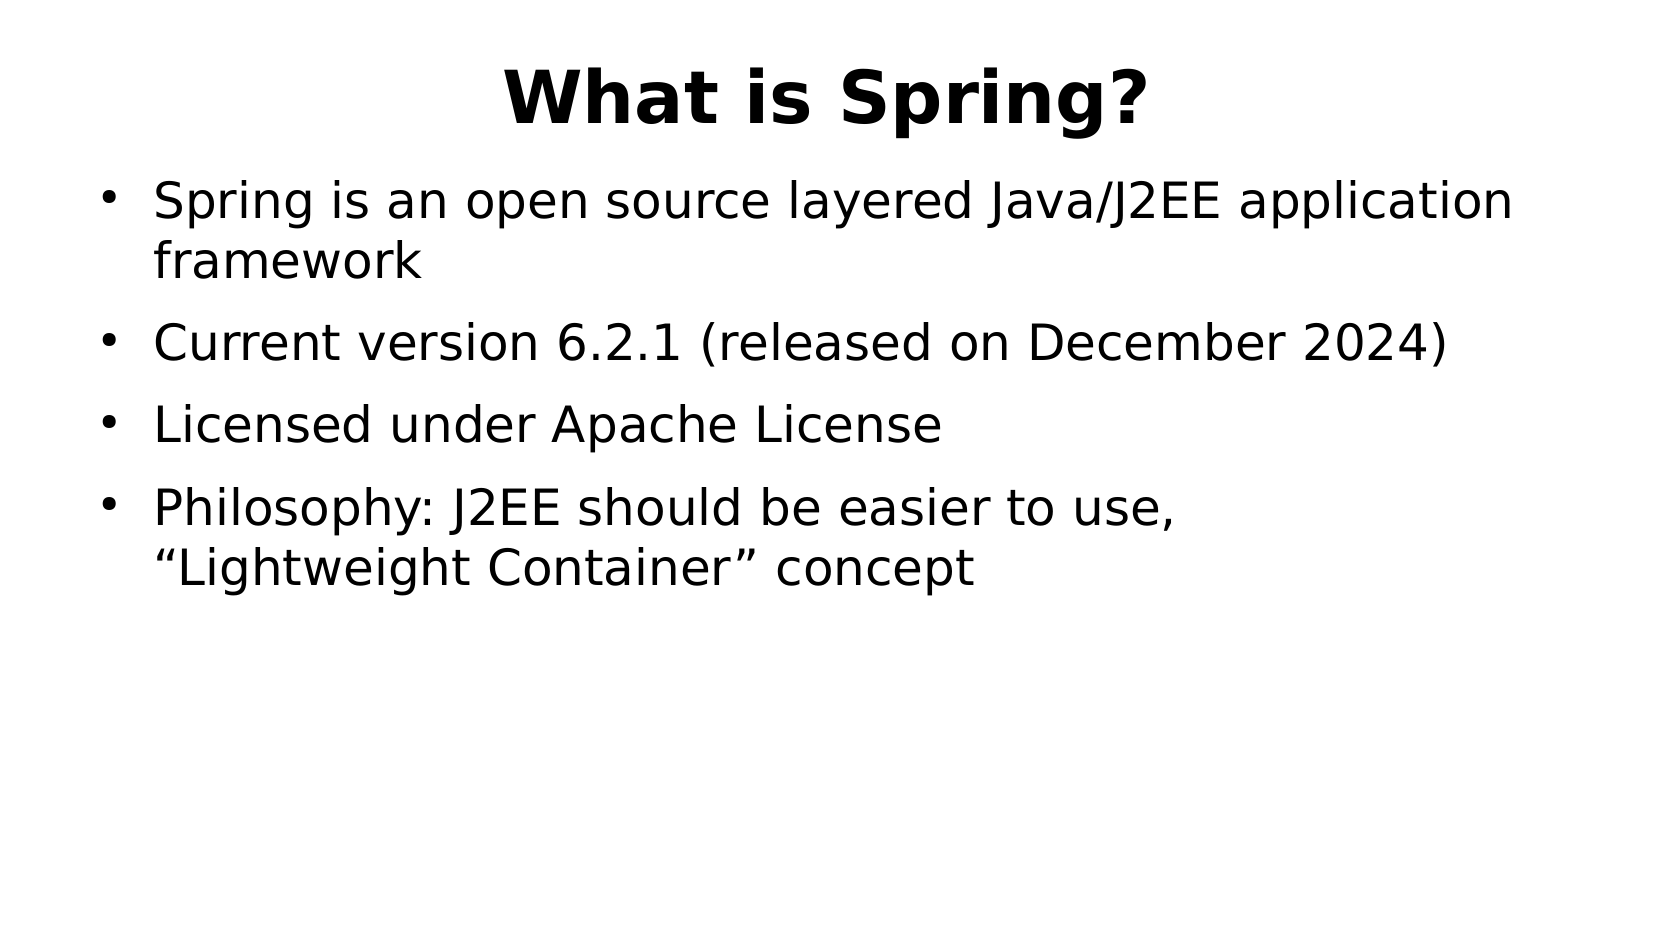

# What is Spring?
Spring is an open source layered Java/J2EE application framework
Current version 6.2.1 (released on December 2024)
Licensed under Apache License
Philosophy: J2EE should be easier to use,
“Lightweight Container” concept